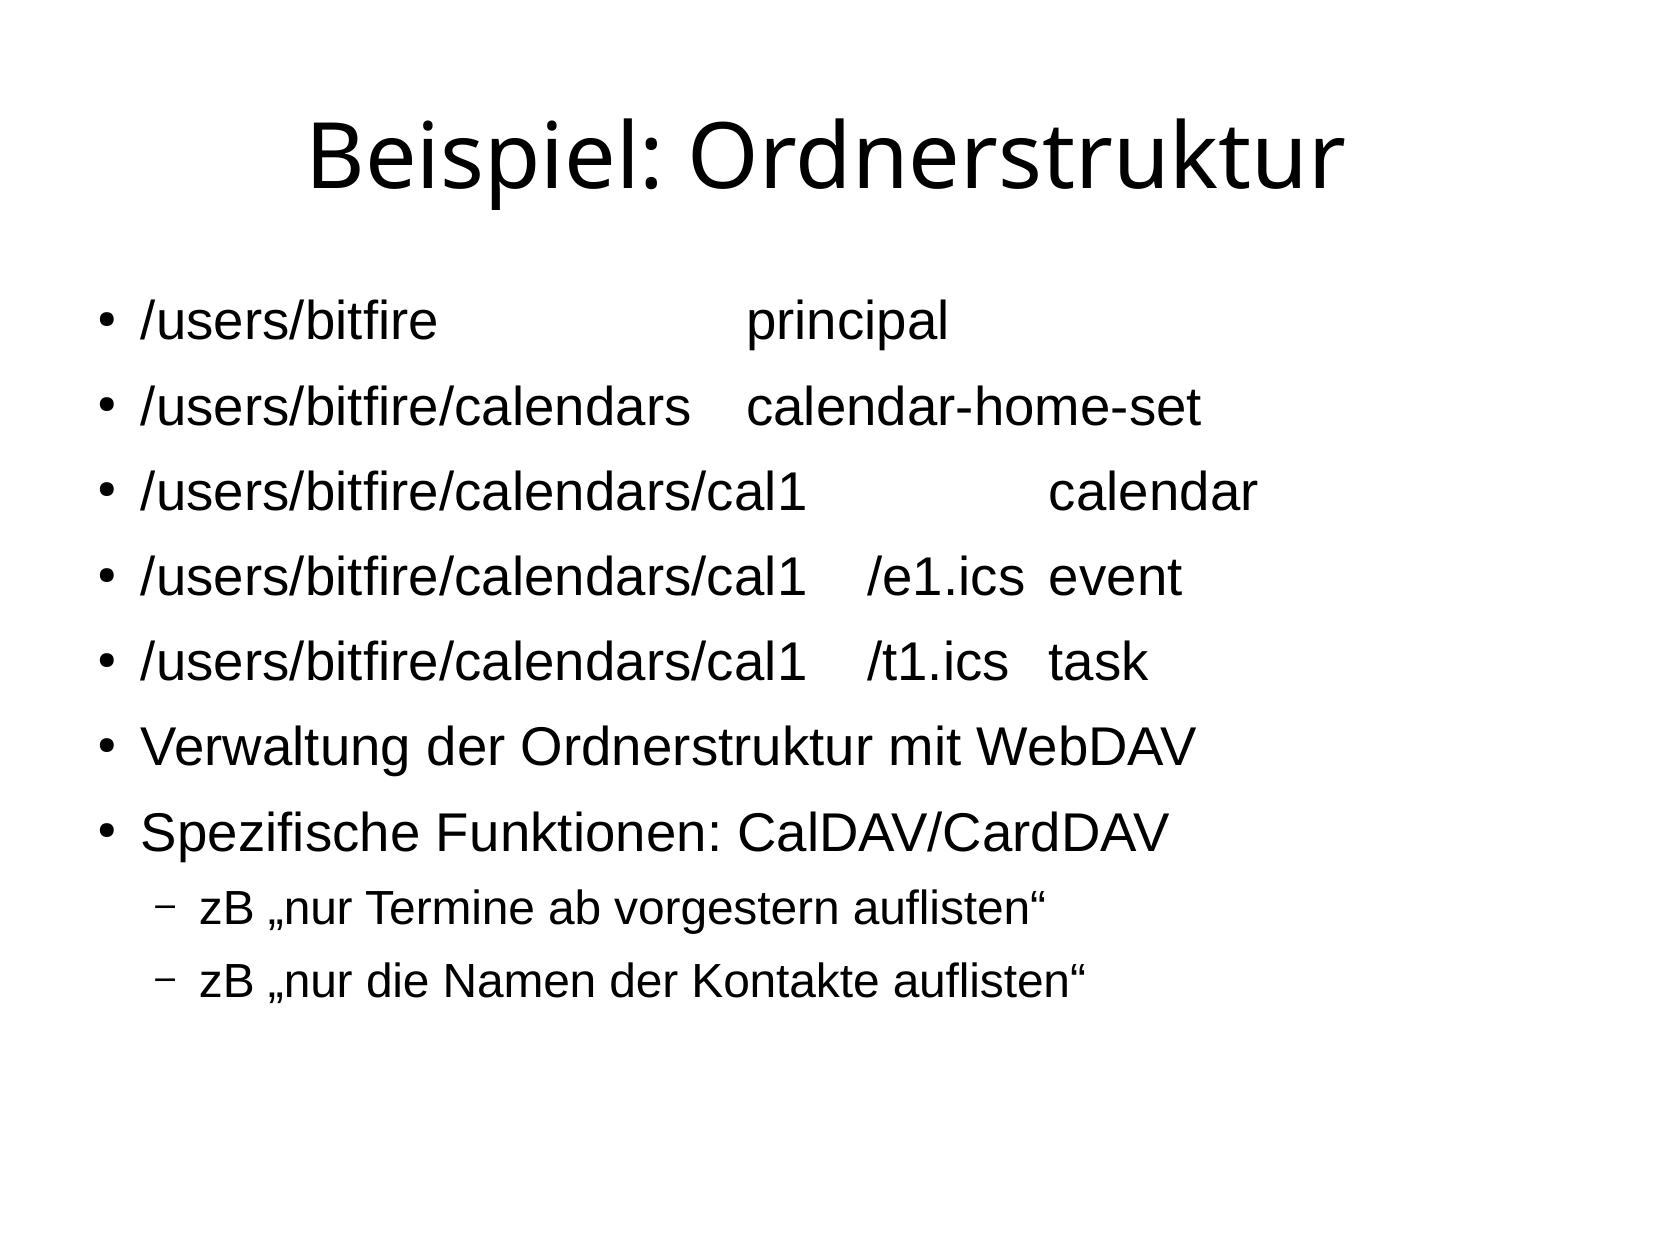

# Beispiel: Ordnerstruktur
/users/bitfire						principal
/users/bitfire/calendars	calendar-home-set
/users/bitfire/calendars/cal1				calendar
/users/bitfire/calendars/cal1	/e1.ics	event
/users/bitfire/calendars/cal1	/t1.ics	task
Verwaltung der Ordnerstruktur mit WebDAV
Spezifische Funktionen: CalDAV/CardDAV
zB „nur Termine ab vorgestern auflisten“
zB „nur die Namen der Kontakte auflisten“